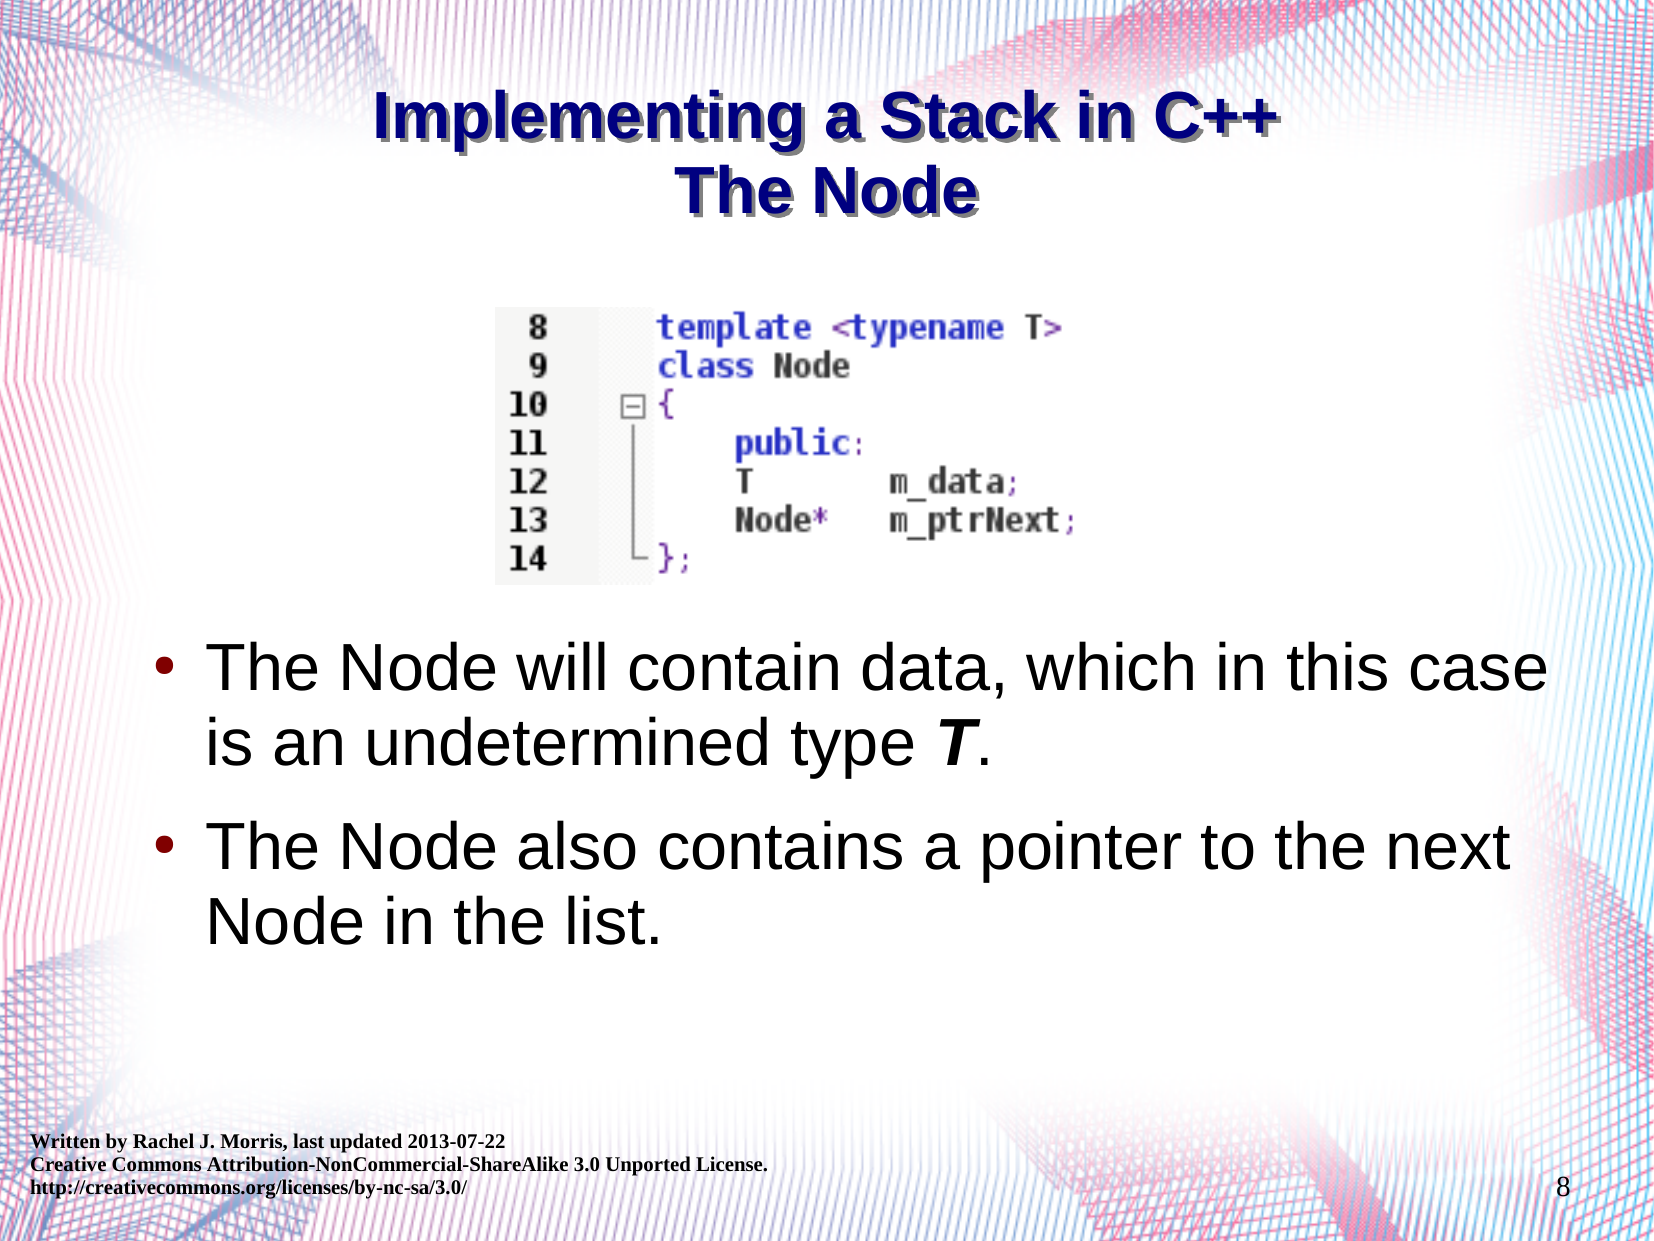

# Implementing a Stack in C++ The Node
The Node will contain data, which in this case is an undetermined type T.
The Node also contains a pointer to the next Node in the list.
8